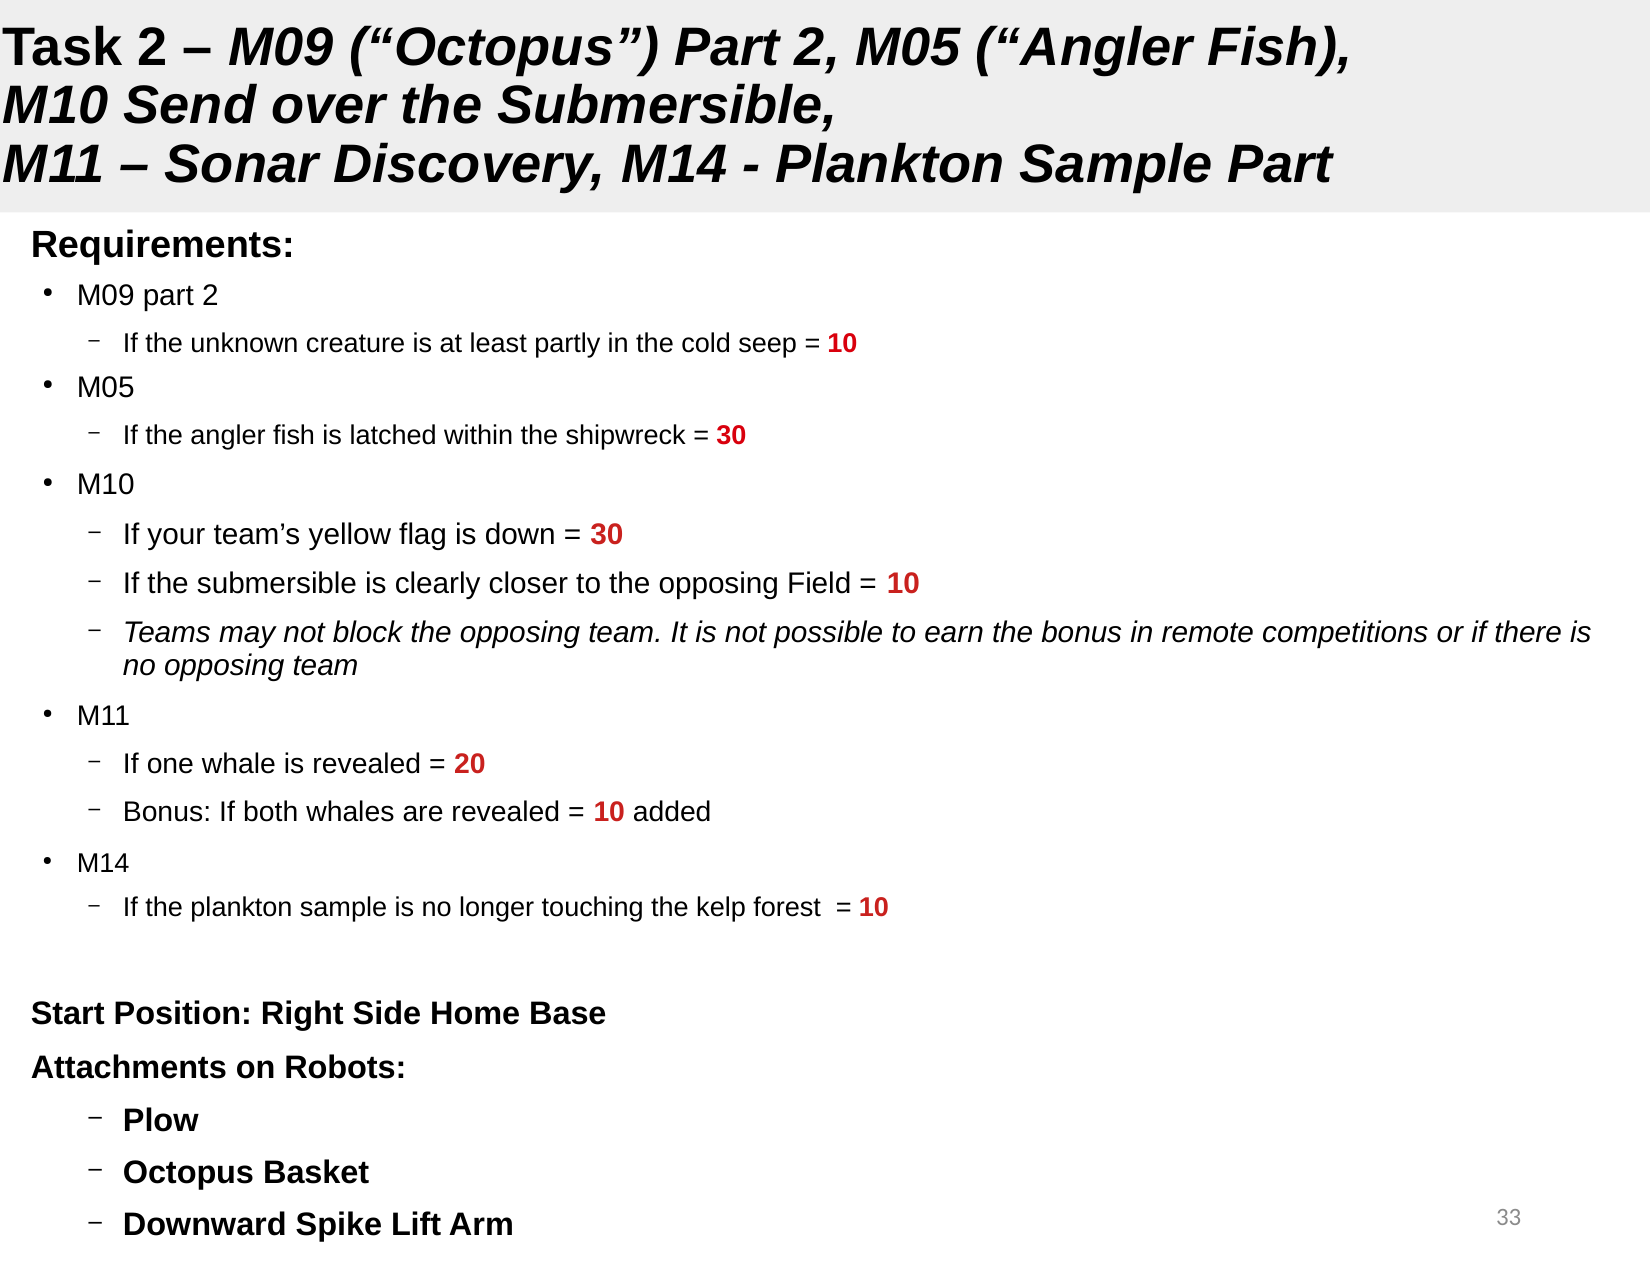

# Task 2 – M09 (“Octopus”) Part 2, M05 (“Angler Fish), M10 Send over the Submersible, M11 – Sonar Discovery, M14 - Plankton Sample Part
Requirements:
M09 part 2
If the unknown creature is at least partly in the cold seep = 10
M05
If the angler fish is latched within the shipwreck = 30
M10
If your team’s yellow flag is down = 30
If the submersible is clearly closer to the opposing Field = 10
Teams may not block the opposing team. It is not possible to earn the bonus in remote competitions or if there is no opposing team
M11
If one whale is revealed = 20
Bonus: If both whales are revealed = 10 added
M14
If the plankton sample is no longer touching the kelp forest = 10
Start Position: Right Side Home Base
Attachments on Robots:
Plow
Octopus Basket
Downward Spike Lift Arm
33